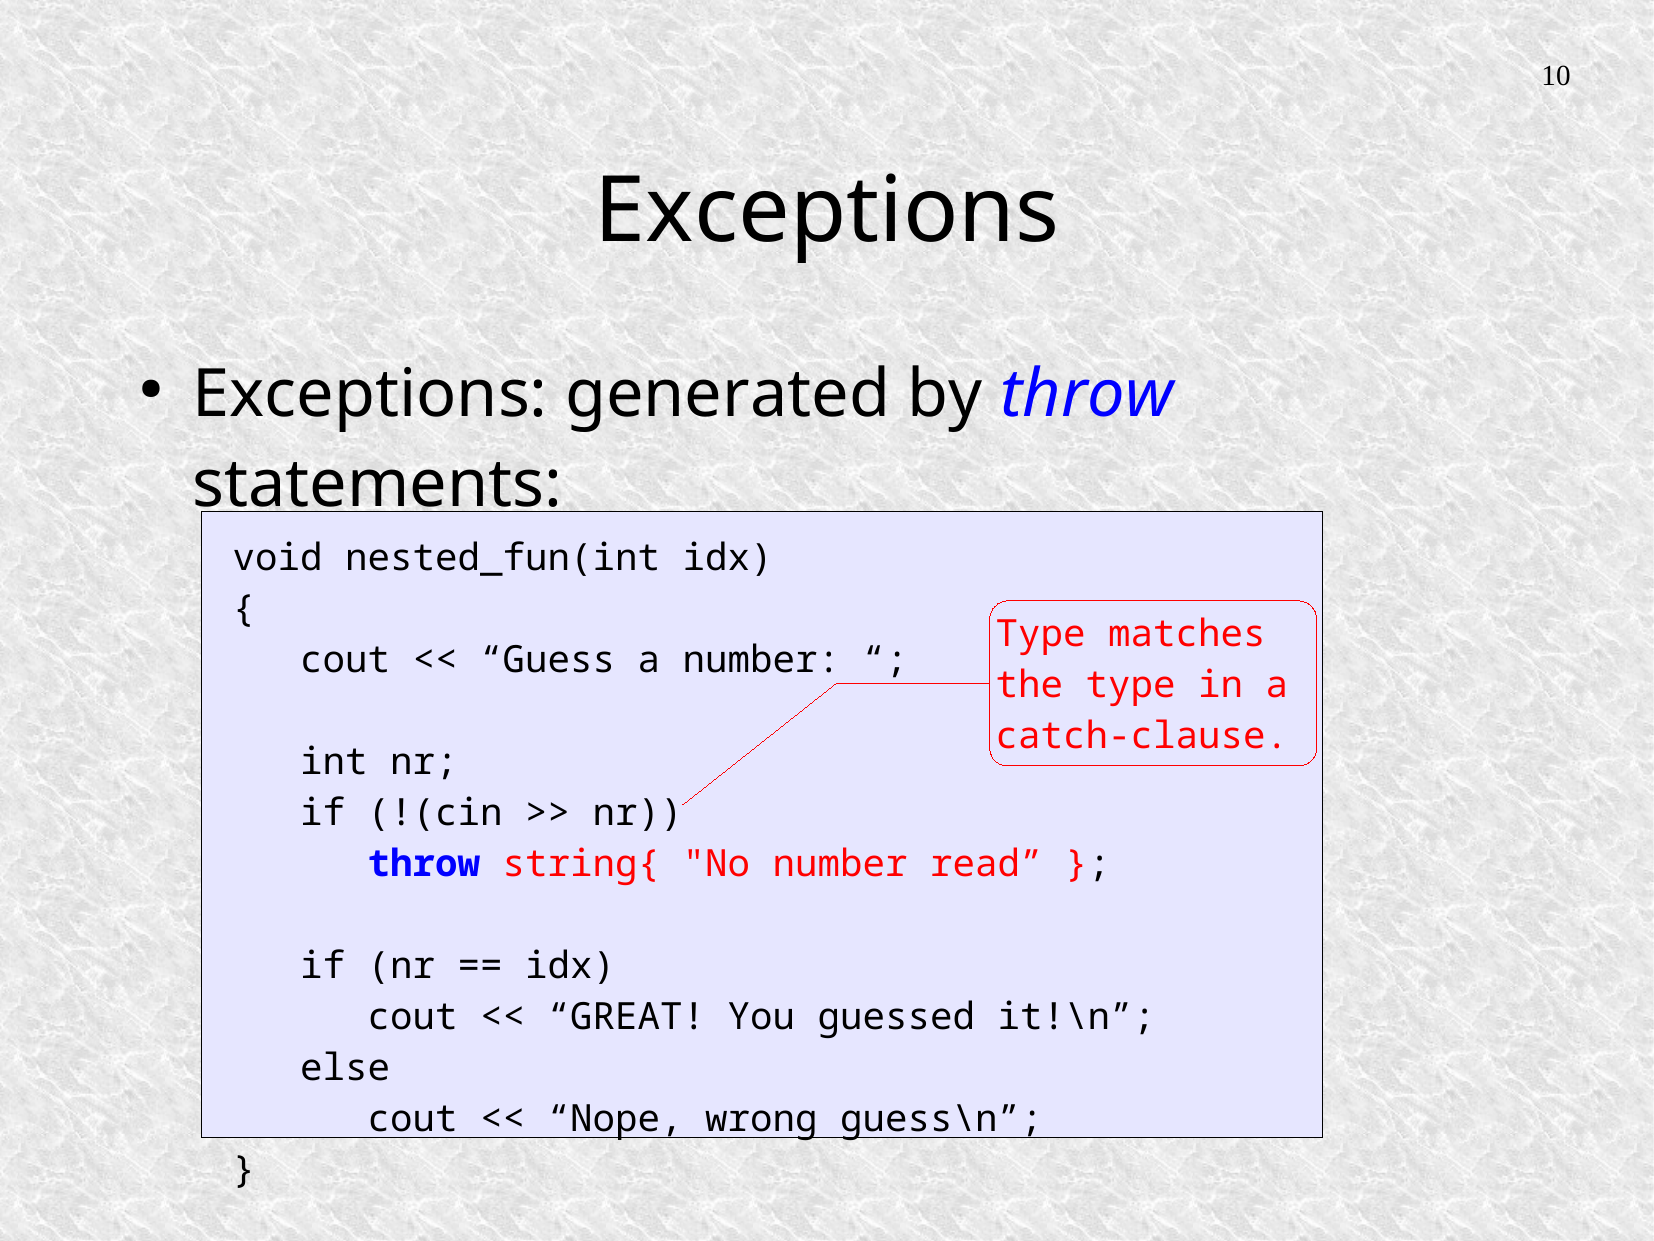

10
# Exceptions
Exceptions: generated by throw statements:
void nested_fun(int idx)
{
 cout << “Guess a number: “;
 int nr;
 if (!(cin >> nr))
 throw string{ "No number read” };
 if (nr == idx)
 cout << “GREAT! You guessed it!\n”;
 else
 cout << “Nope, wrong guess\n”;
}